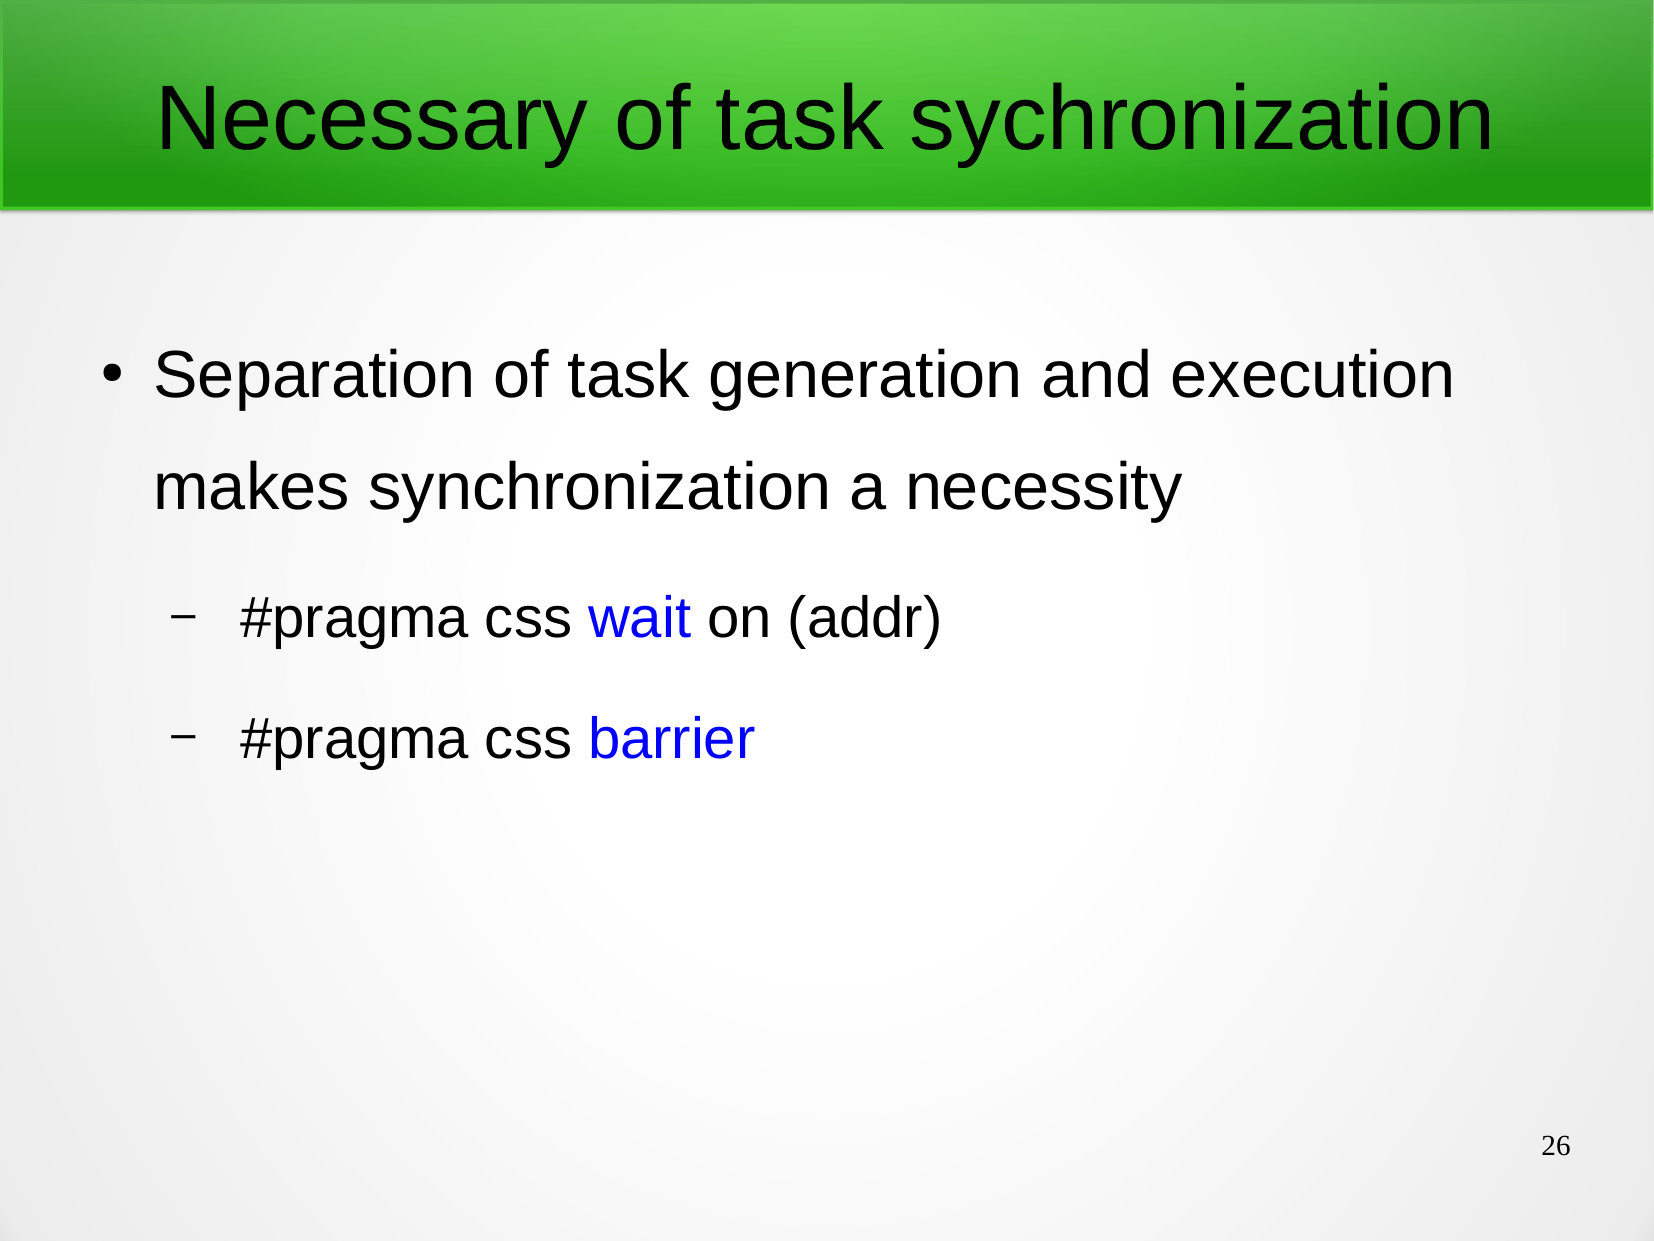

# Necessary of task sychronization
Separation of task generation and execution makes synchronization a necessity
 #pragma css wait on (addr)
 #pragma css barrier
26